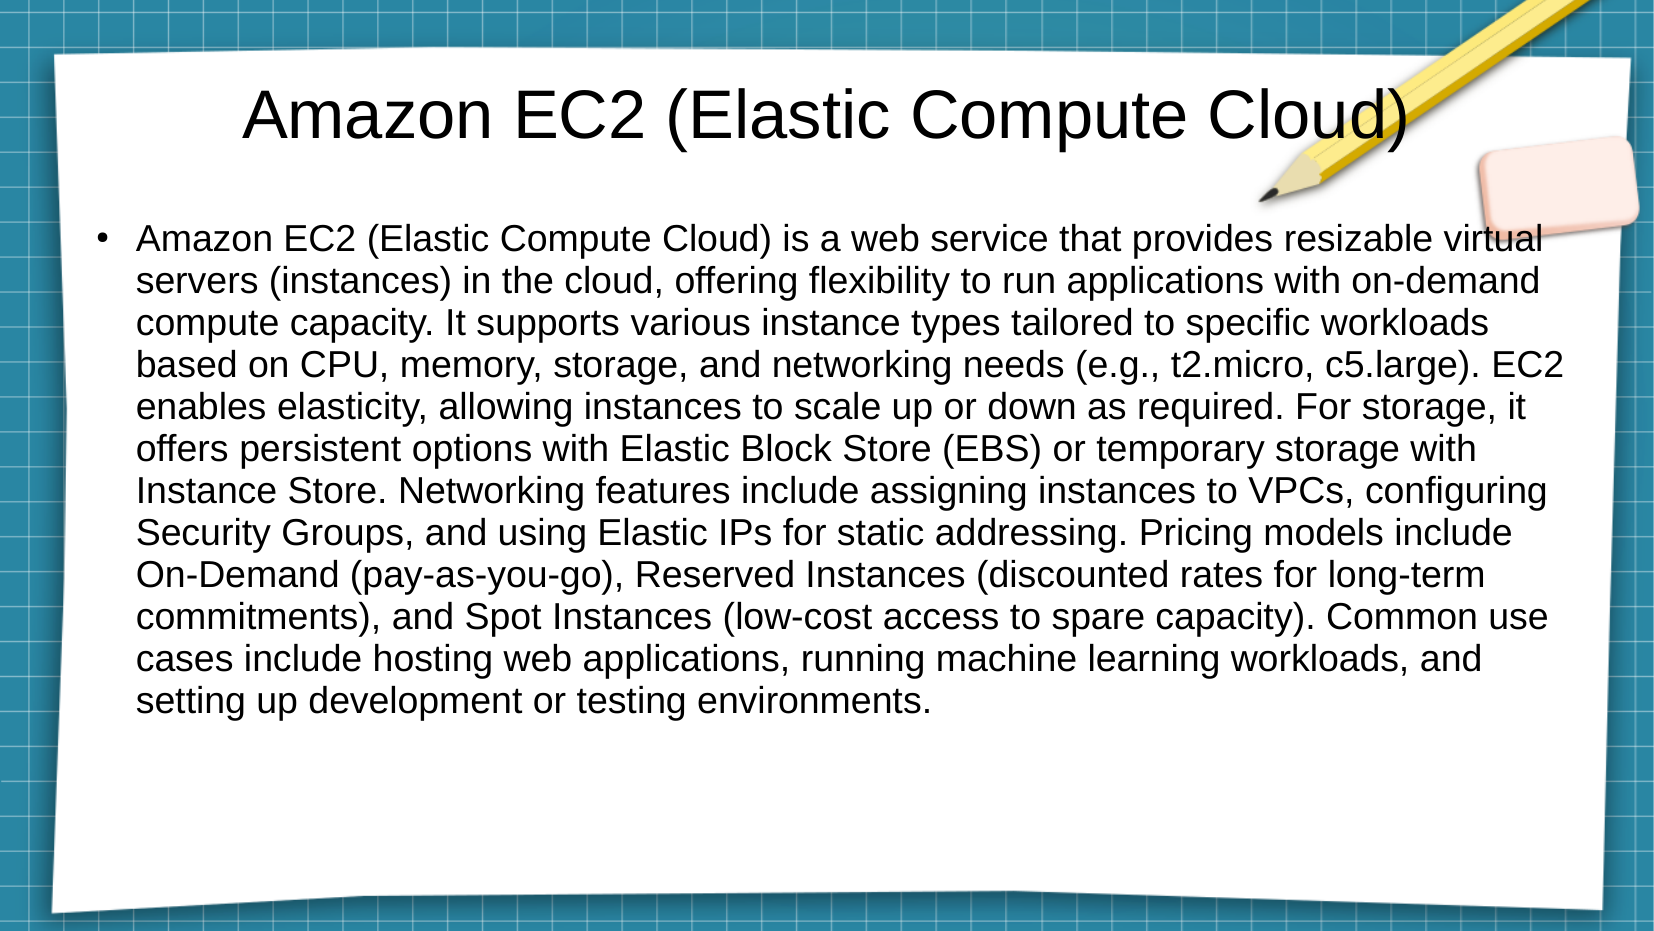

# Amazon EC2 (Elastic Compute Cloud)
Amazon EC2 (Elastic Compute Cloud) is a web service that provides resizable virtual servers (instances) in the cloud, offering flexibility to run applications with on-demand compute capacity. It supports various instance types tailored to specific workloads based on CPU, memory, storage, and networking needs (e.g., t2.micro, c5.large). EC2 enables elasticity, allowing instances to scale up or down as required. For storage, it offers persistent options with Elastic Block Store (EBS) or temporary storage with Instance Store. Networking features include assigning instances to VPCs, configuring Security Groups, and using Elastic IPs for static addressing. Pricing models include On-Demand (pay-as-you-go), Reserved Instances (discounted rates for long-term commitments), and Spot Instances (low-cost access to spare capacity). Common use cases include hosting web applications, running machine learning workloads, and setting up development or testing environments.